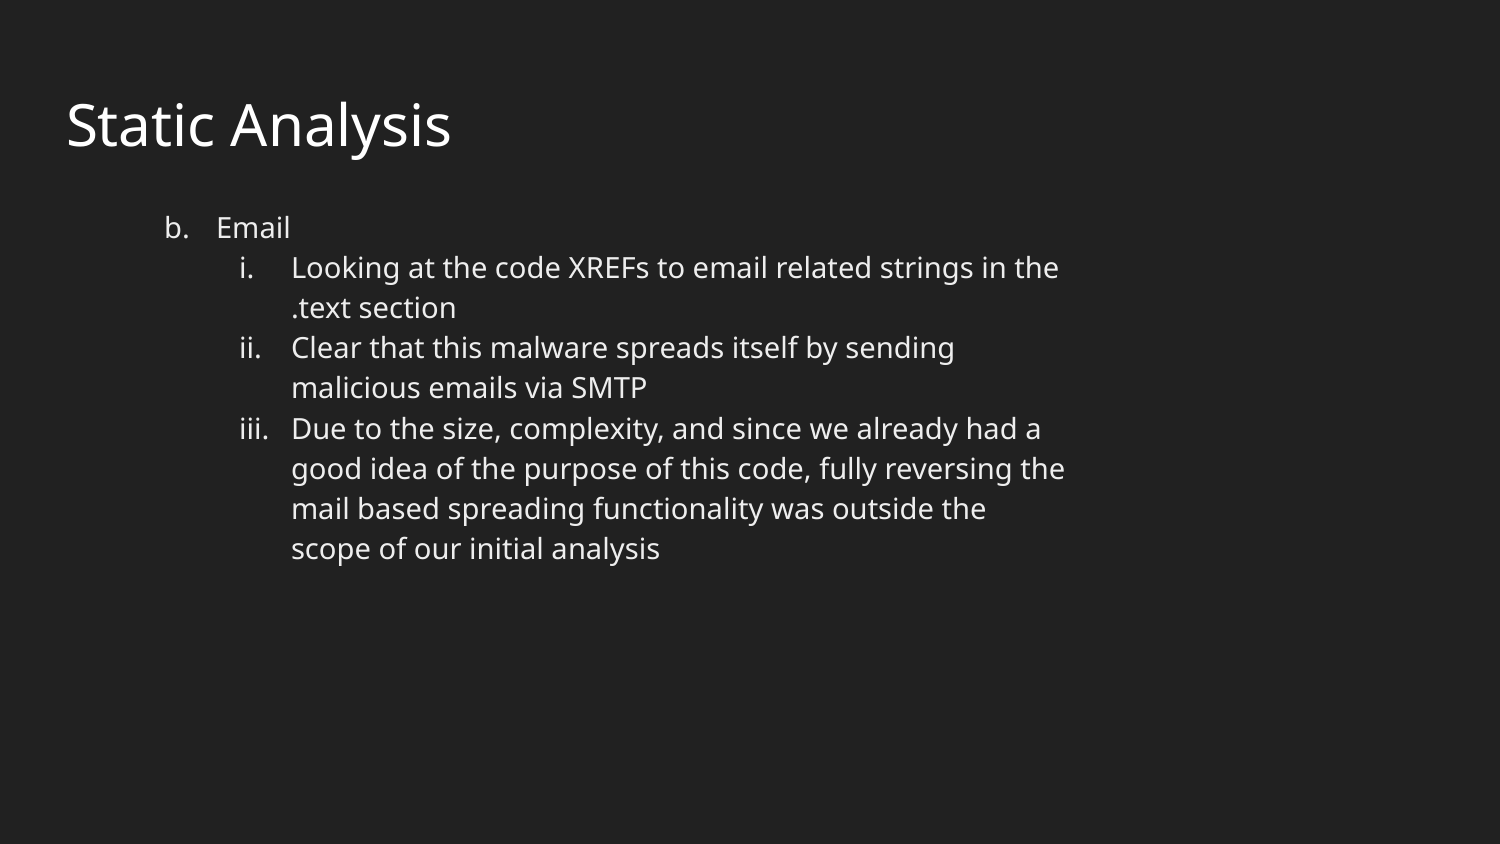

# Static Analysis
Email
Looking at the code XREFs to email related strings in the .text section
Clear that this malware spreads itself by sending malicious emails via SMTP
Due to the size, complexity, and since we already had a good idea of the purpose of this code, fully reversing the mail based spreading functionality was outside the scope of our initial analysis